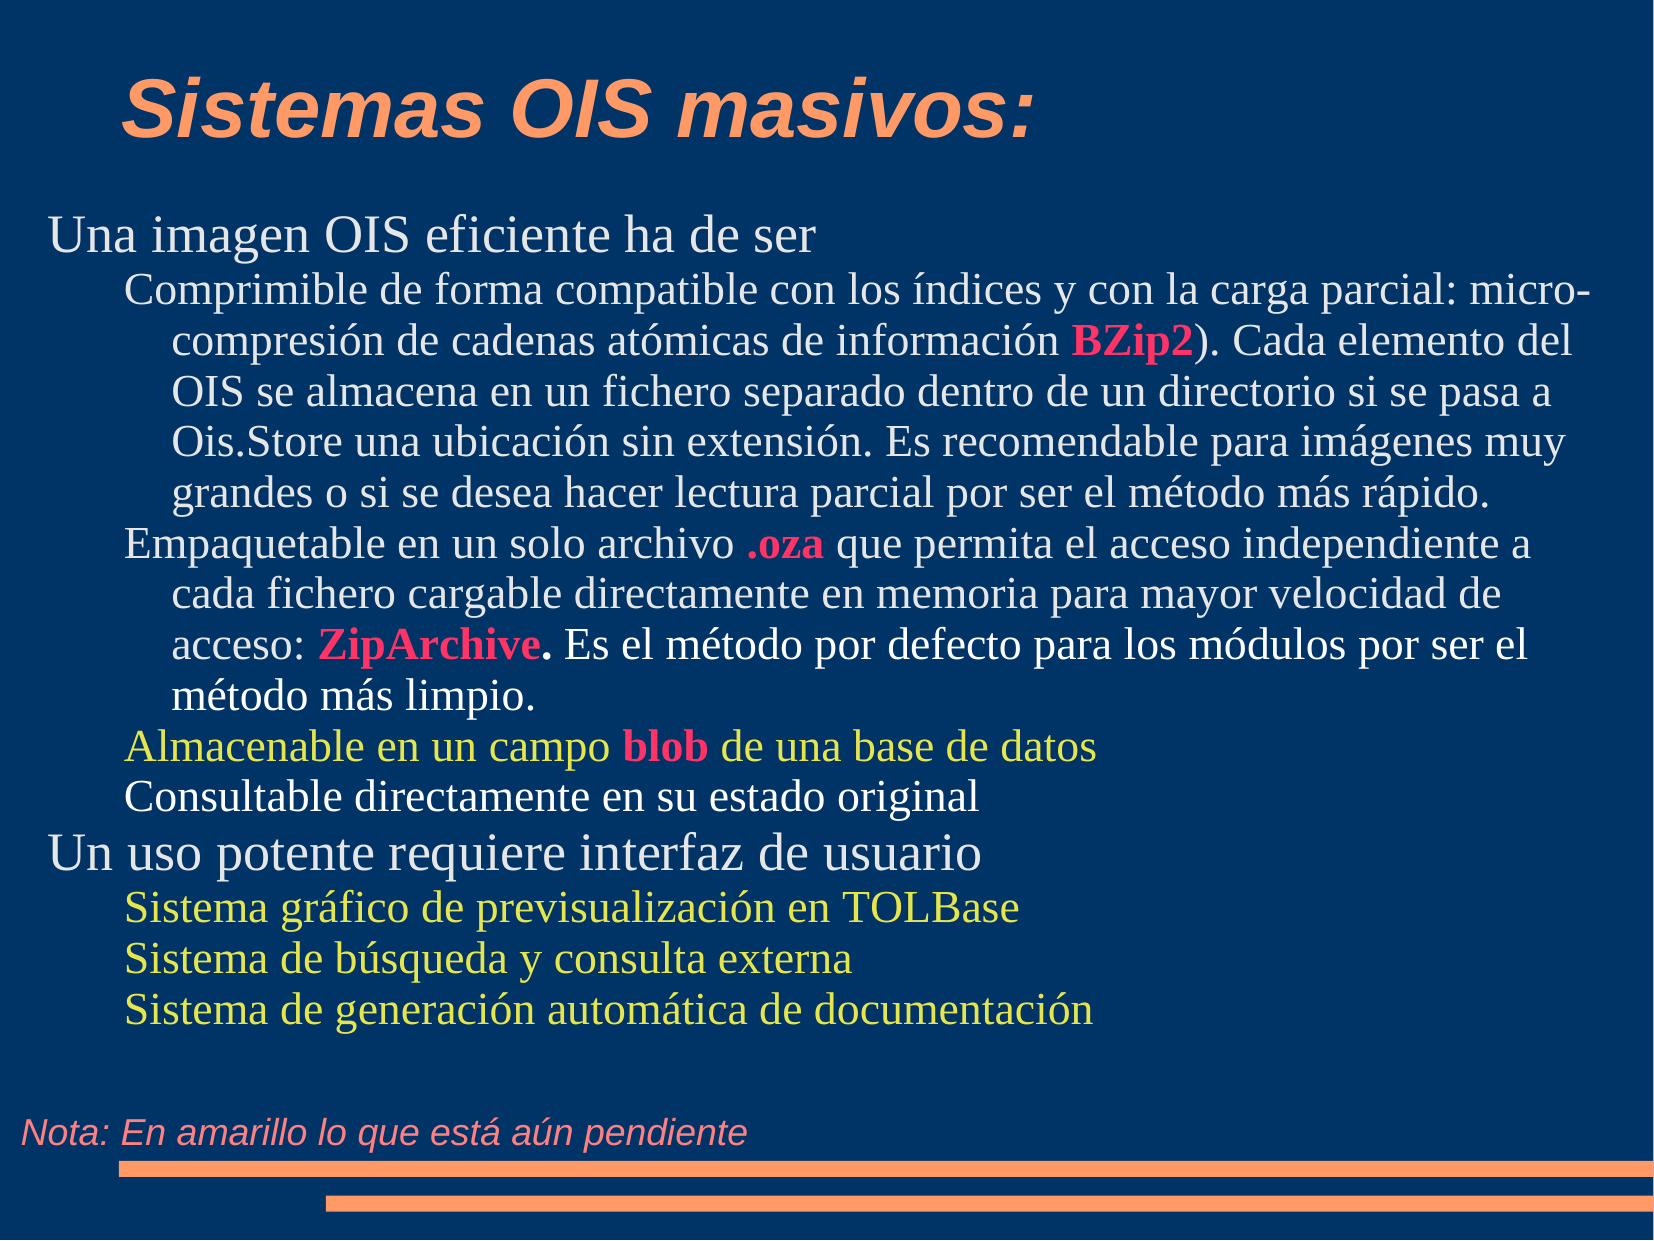

# Sistemas OIS masivos:
Una imagen OIS eficiente ha de ser
Comprimible de forma compatible con los índices y con la carga parcial: micro-compresión de cadenas atómicas de información BZip2). Cada elemento del OIS se almacena en un fichero separado dentro de un directorio si se pasa a Ois.Store una ubicación sin extensión. Es recomendable para imágenes muy grandes o si se desea hacer lectura parcial por ser el método más rápido.
Empaquetable en un solo archivo .oza que permita el acceso independiente a cada fichero cargable directamente en memoria para mayor velocidad de acceso: ZipArchive. Es el método por defecto para los módulos por ser el método más limpio.
Almacenable en un campo blob de una base de datos
Consultable directamente en su estado original
Un uso potente requiere interfaz de usuario
Sistema gráfico de previsualización en TOLBase
Sistema de búsqueda y consulta externa
Sistema de generación automática de documentación
Nota: En amarillo lo que está aún pendiente